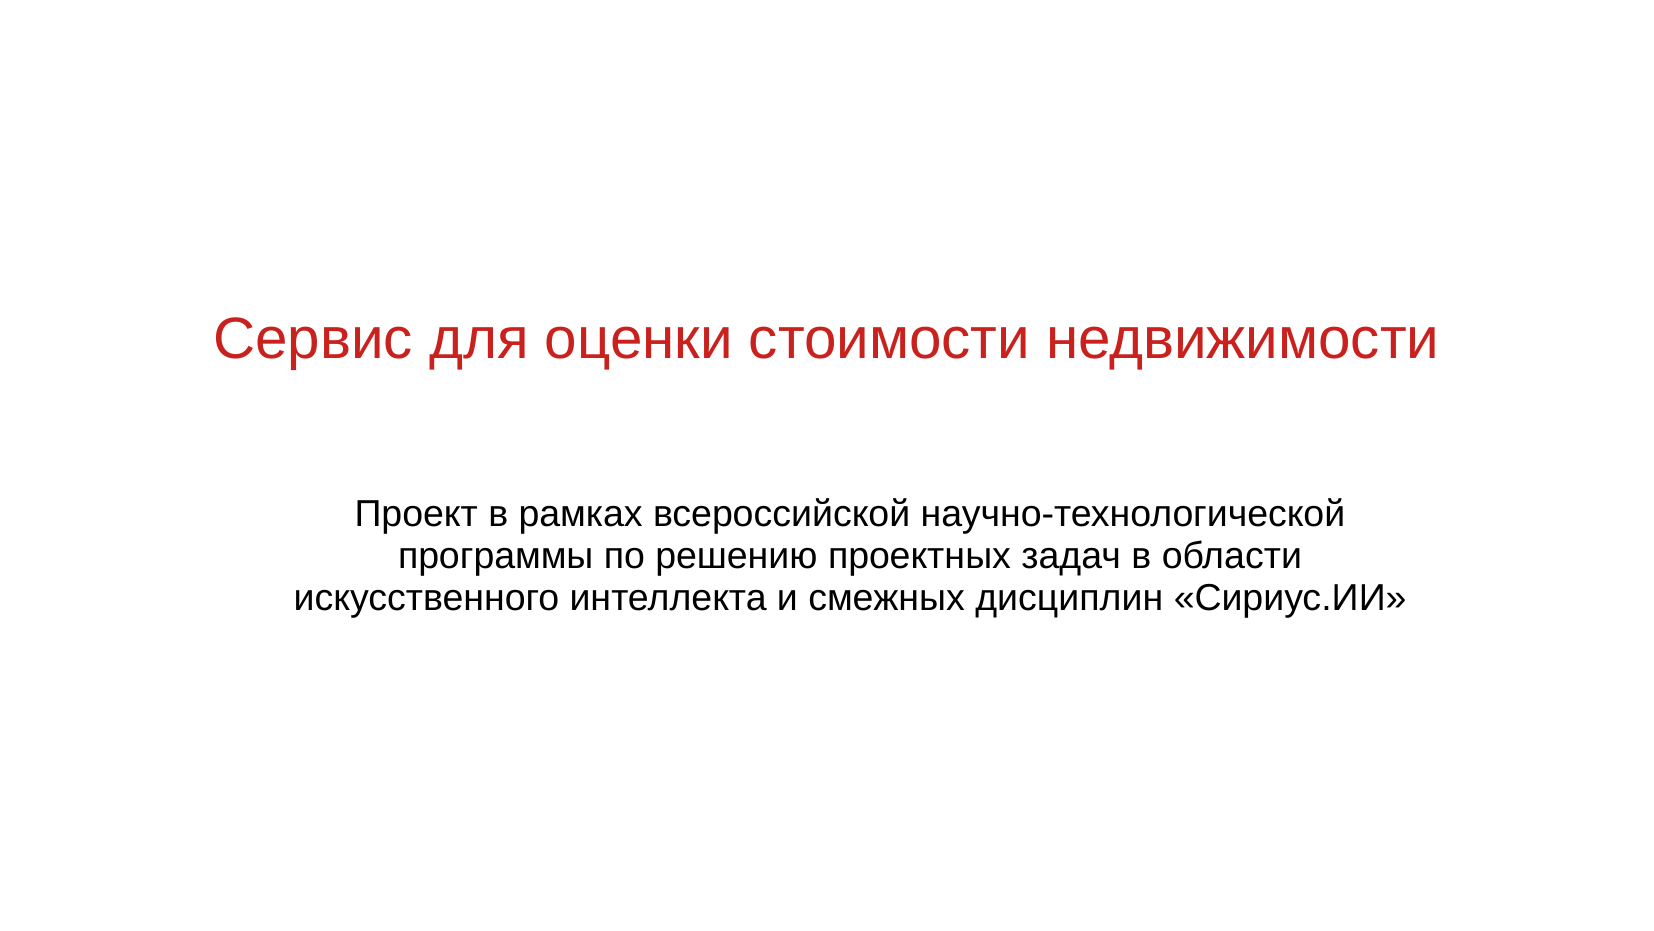

# Сервис для оценки стоимости недвижимости
Проект в рамках всероссийской научно-технологической
программы по решению проектных задач в области
искусственного интеллекта и смежных дисциплин «Сириус.ИИ»